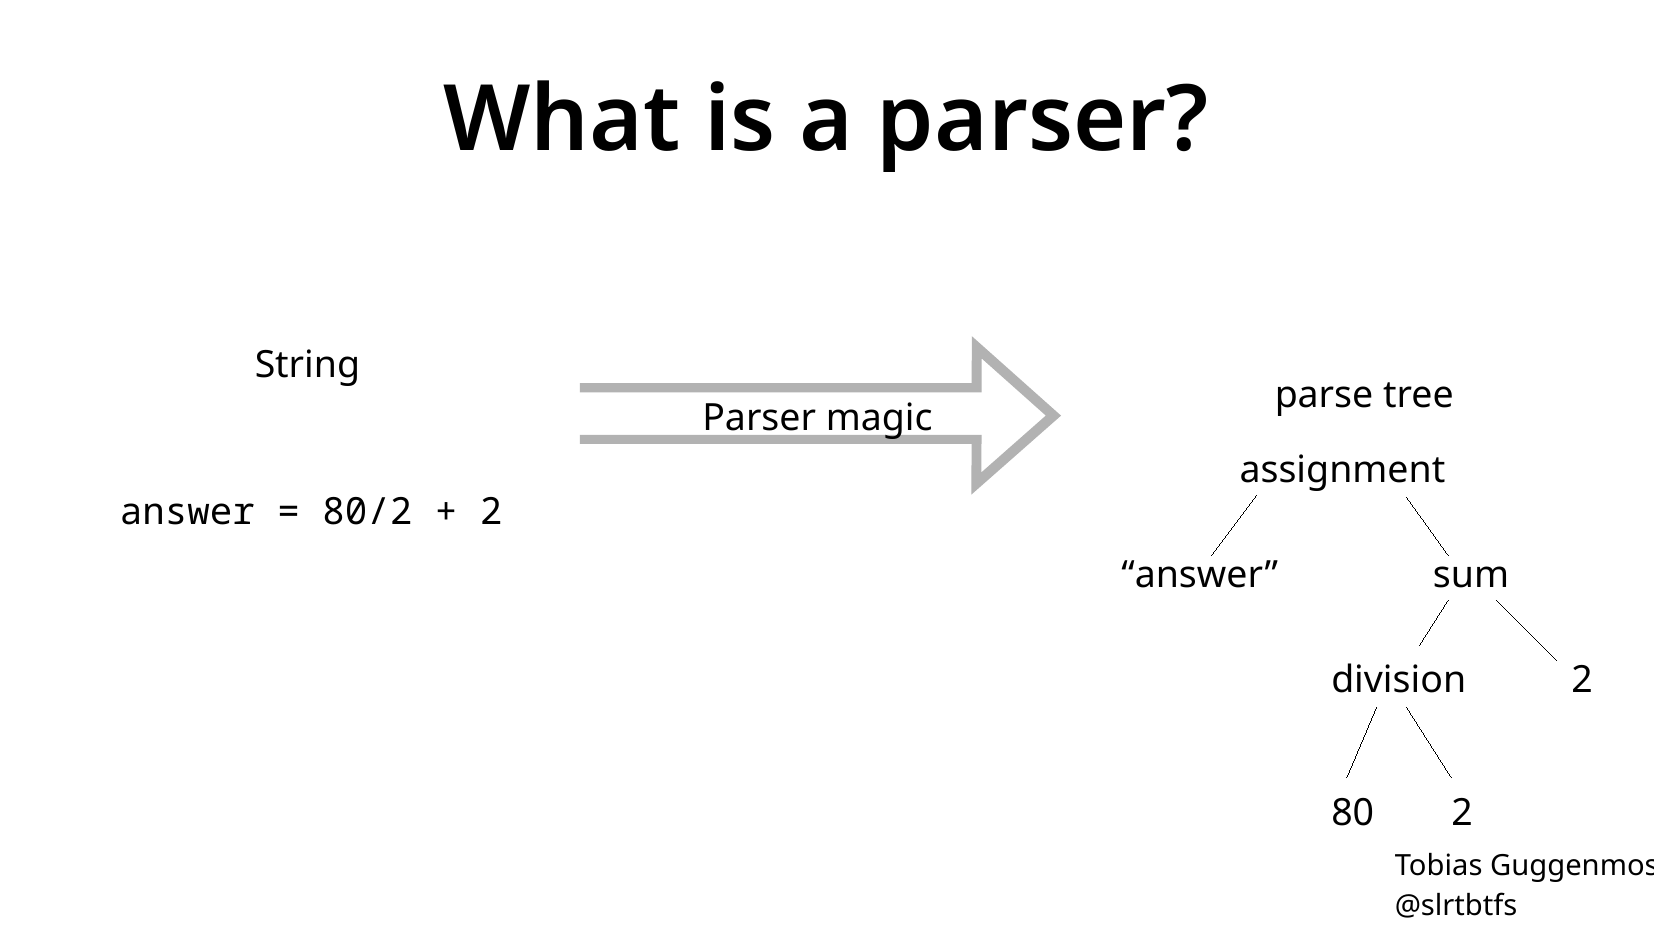

# What is a parser?
String
Parser magic
parse tree
assignment
answer = 80/2 + 2
“answer”
sum
division
2
80
2